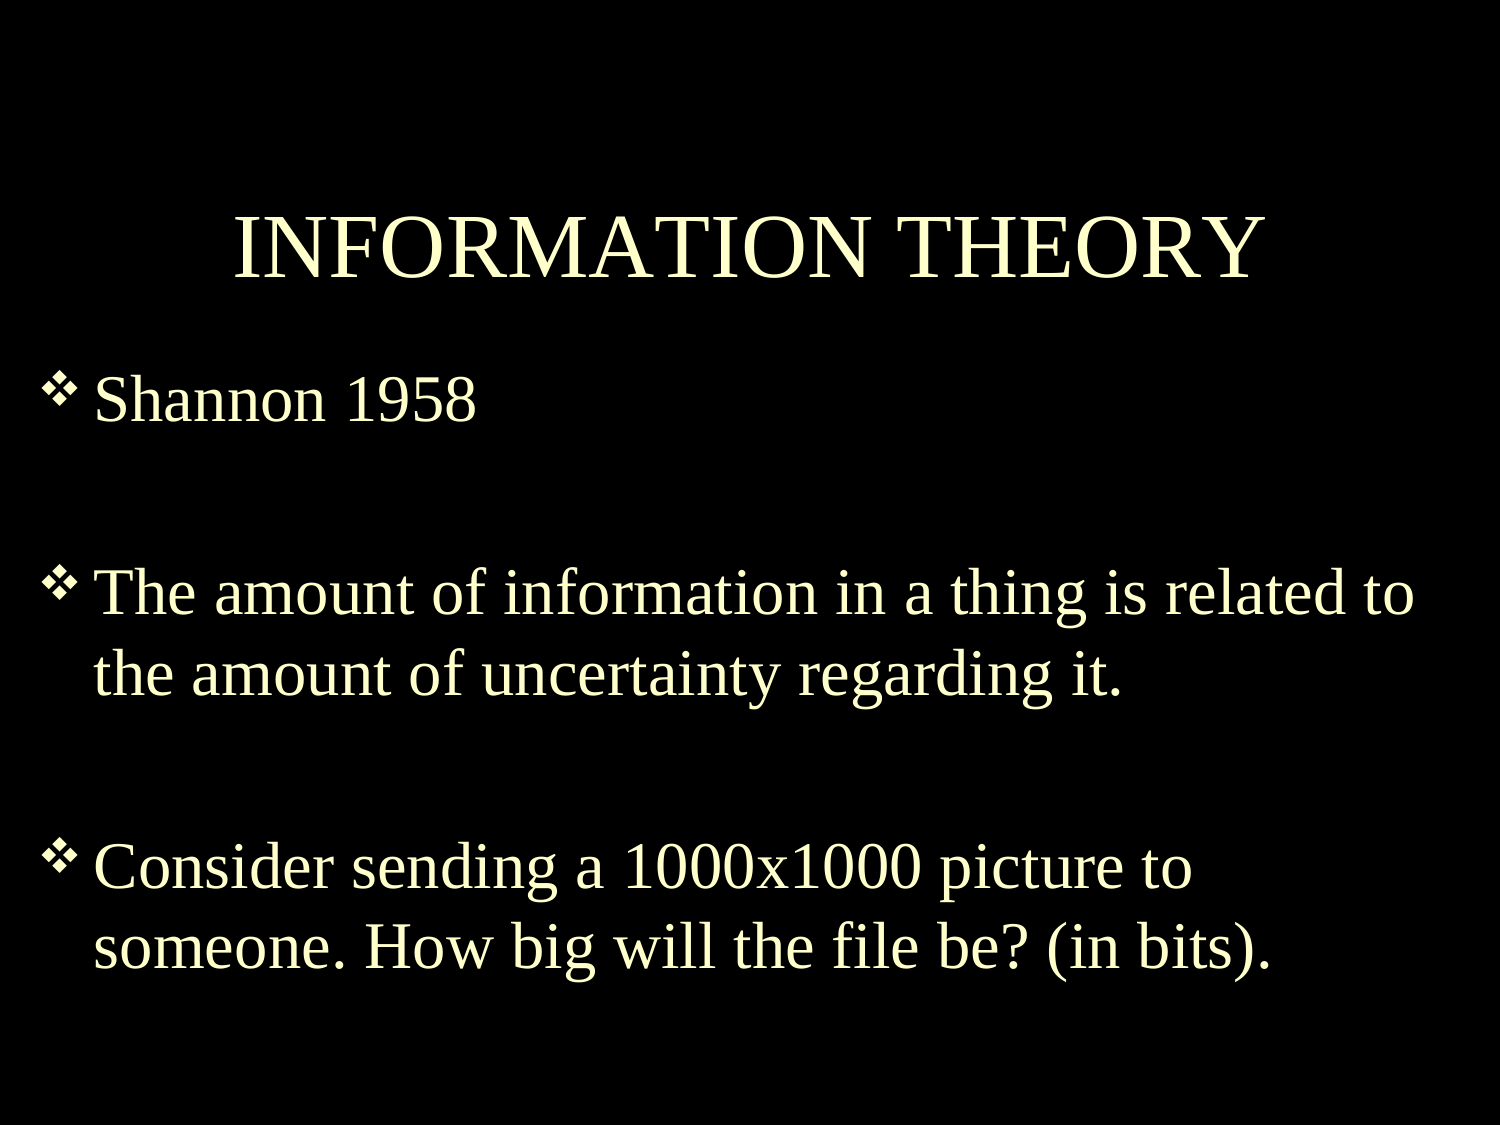

# INFORMATION THEORY
Shannon 1958
The amount of information in a thing is related to the amount of uncertainty regarding it.
Consider sending a 1000x1000 picture to someone. How big will the file be? (in bits).